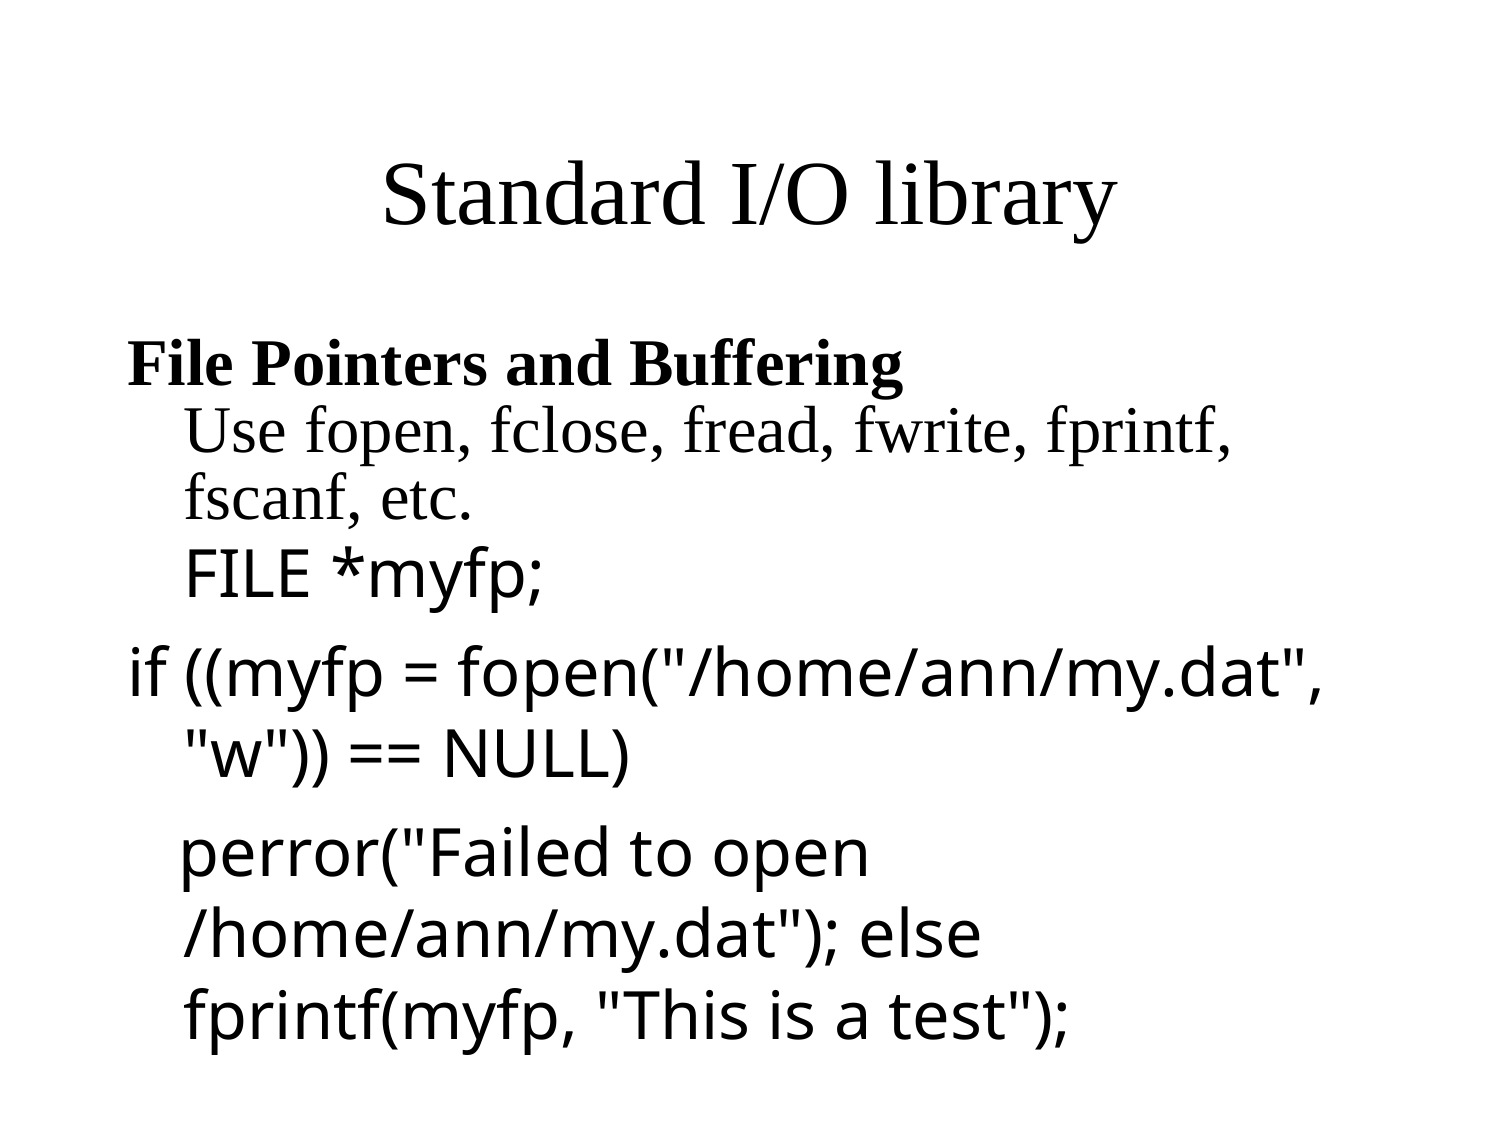

# Standard I/O library
File Pointers and Buffering
Use fopen, fclose, fread, fwrite, fprintf, fscanf, etc.
FILE *myfp;
if ((myfp = fopen("/home/ann/my.dat", "w")) == NULL)
 perror("Failed to open /home/ann/my.dat"); else fprintf(myfp, "This is a test");